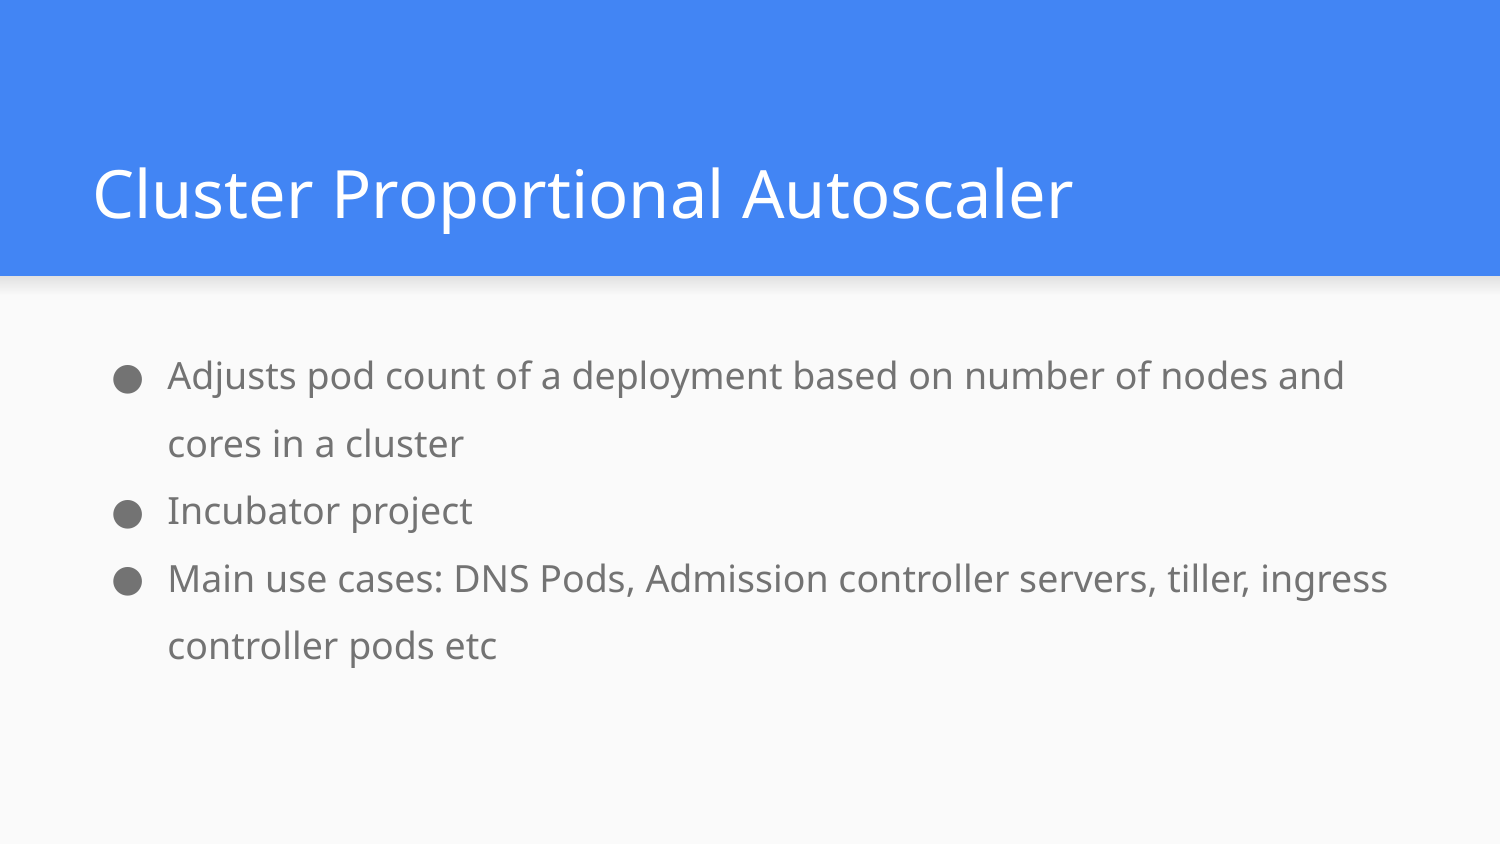

# Cluster Proportional Autoscaler
Adjusts pod count of a deployment based on number of nodes and cores in a cluster
Incubator project
Main use cases: DNS Pods, Admission controller servers, tiller, ingress controller pods etc